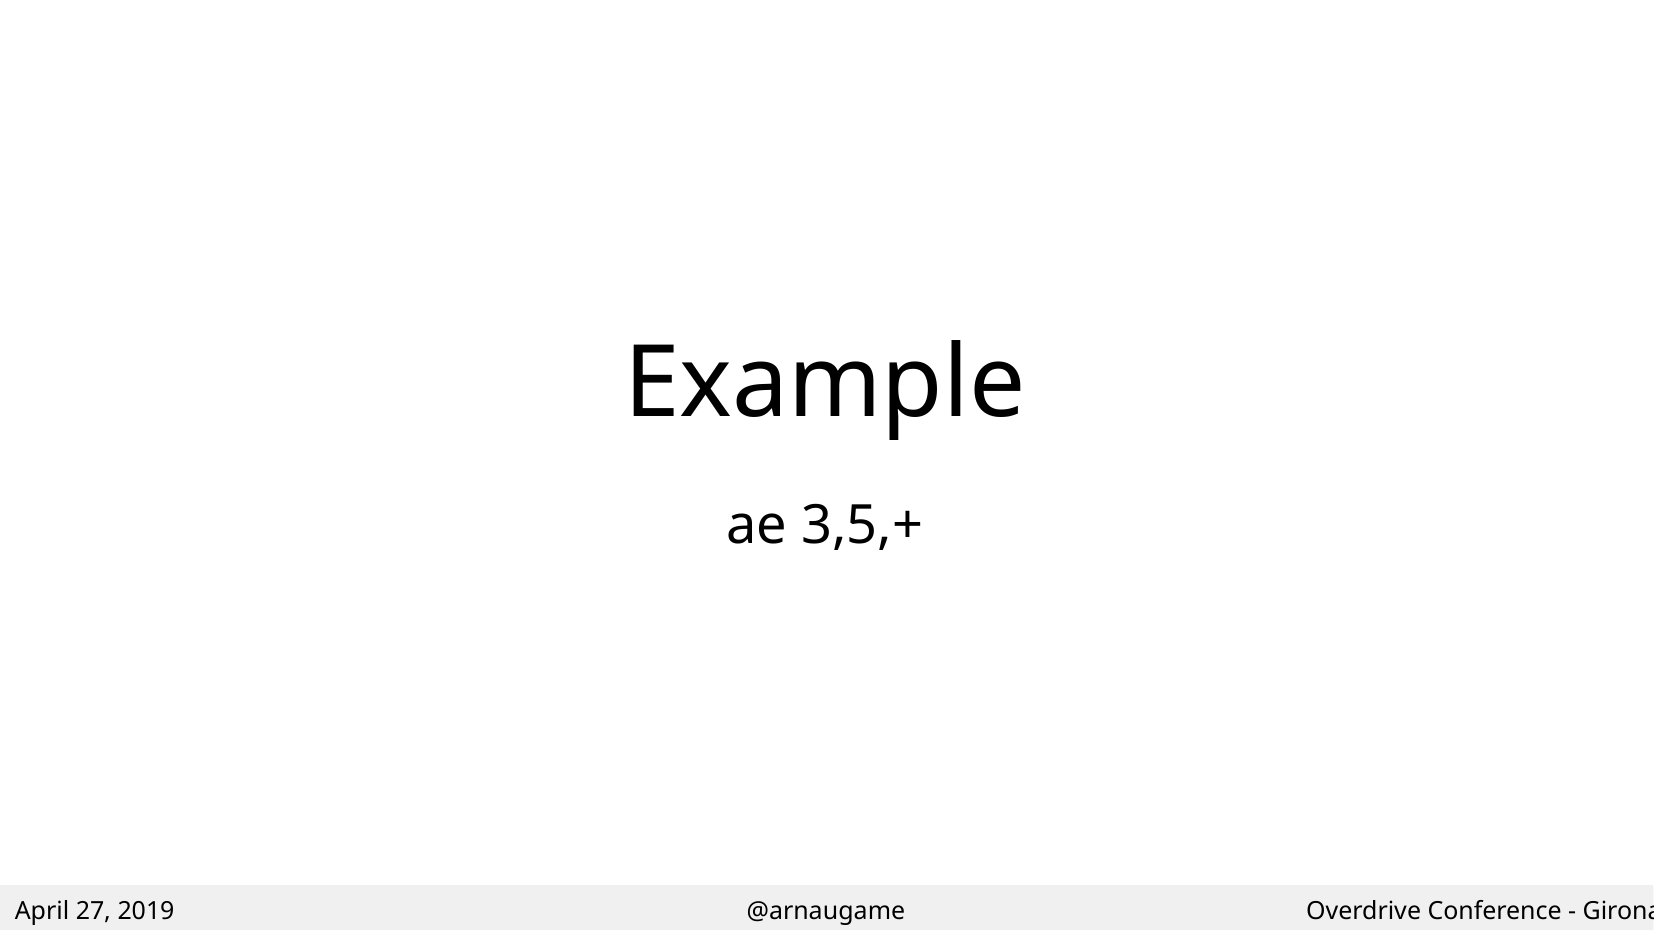

# Example
ae 3,5,+
April 27, 2019
@arnaugamez
Overdrive Conference - Girona